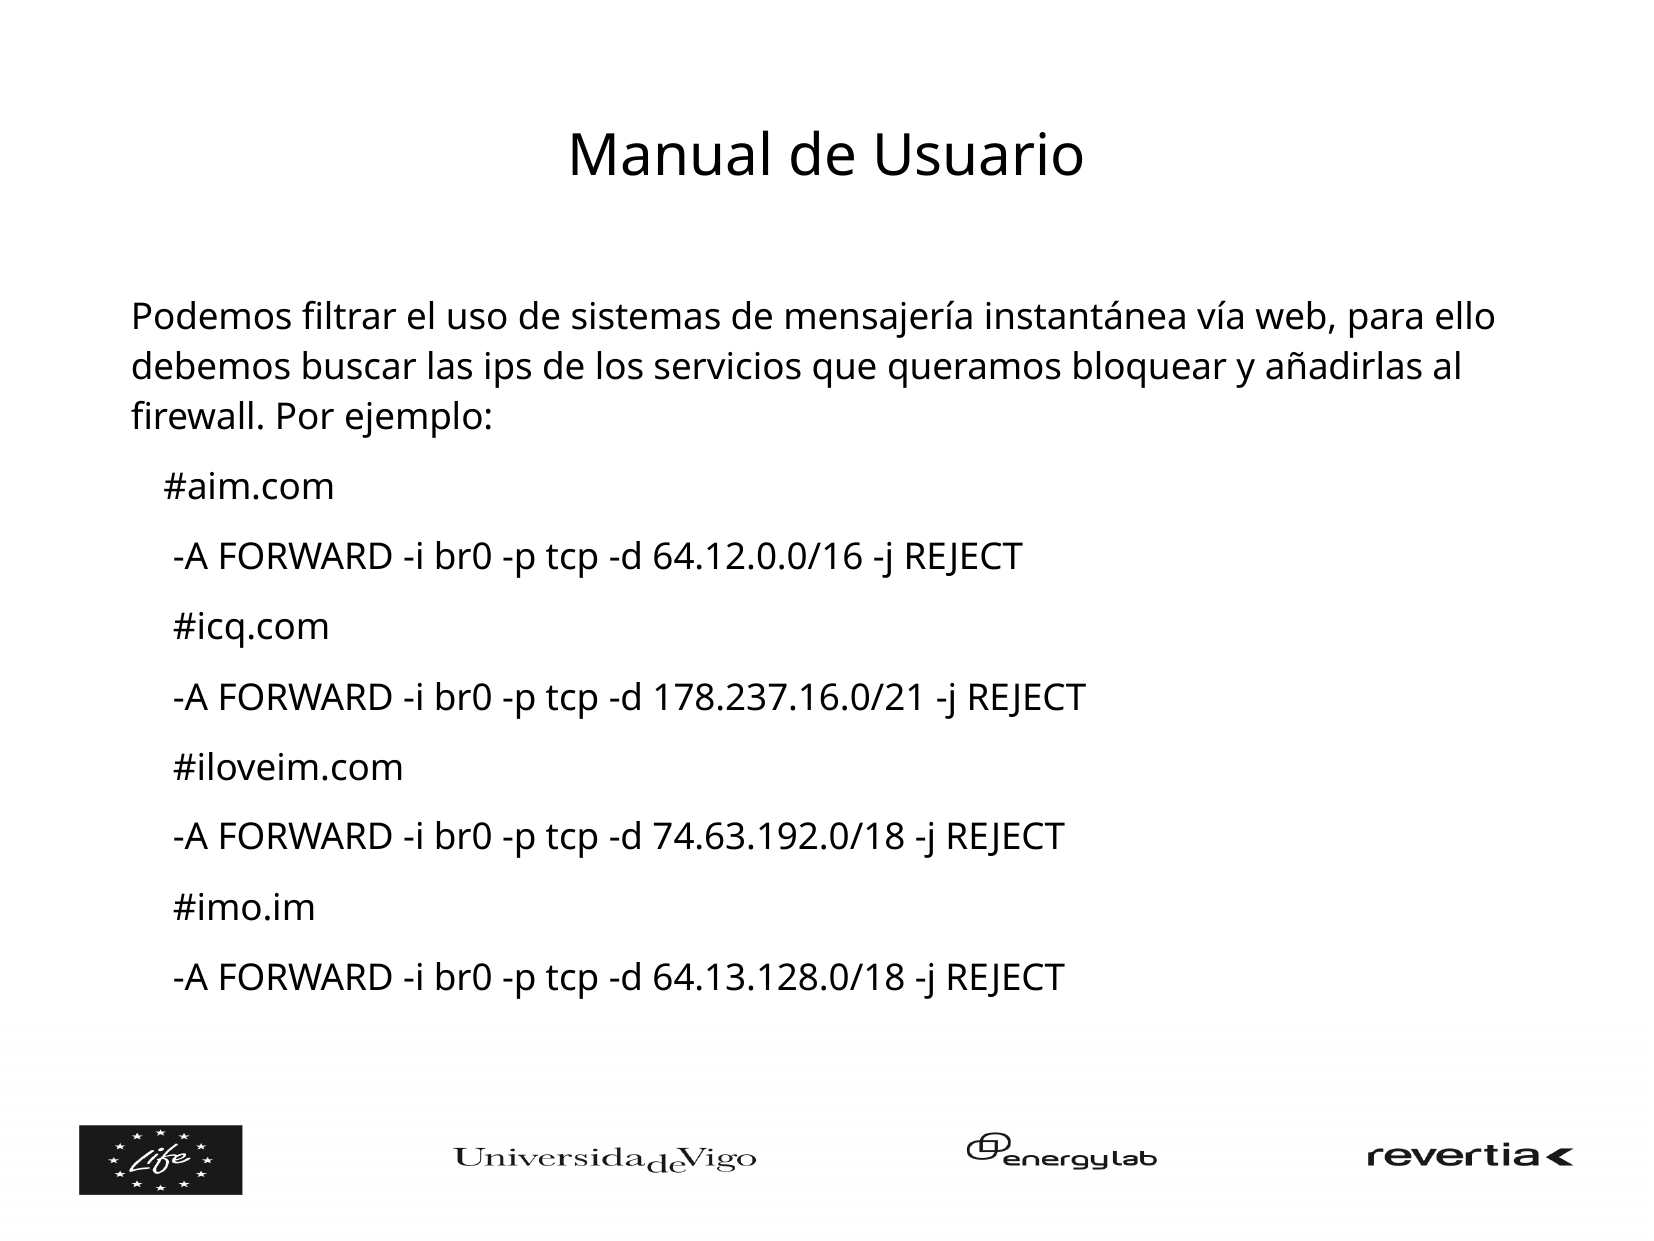

# Manual de Usuario
Podemos filtrar el uso de sistemas de mensajería instantánea vía web, para ello debemos buscar las ips de los servicios que queramos bloquear y añadirlas al firewall. Por ejemplo:
#aim.com
 -A FORWARD -i br0 -p tcp -d 64.12.0.0/16 -j REJECT
 #icq.com
 -A FORWARD -i br0 -p tcp -d 178.237.16.0/21 -j REJECT
 #iloveim.com
 -A FORWARD -i br0 -p tcp -d 74.63.192.0/18 -j REJECT
 #imo.im
 -A FORWARD -i br0 -p tcp -d 64.13.128.0/18 -j REJECT